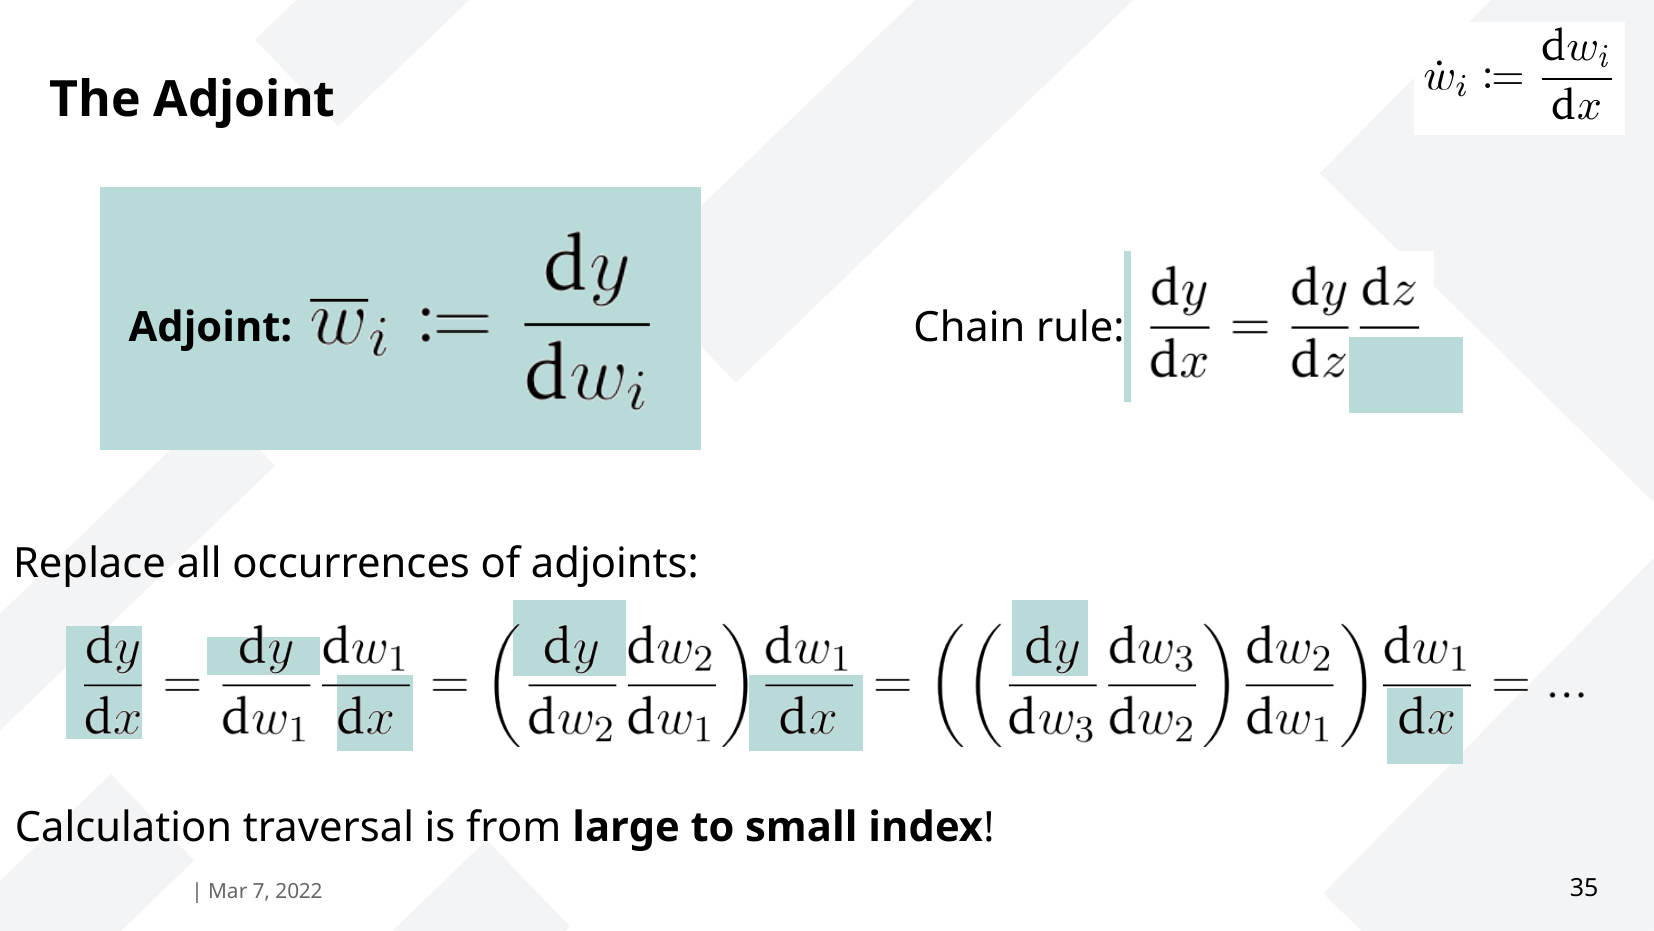

# The Adjoint
Adjoint:
Chain rule:
Replace all occurrences of adjoints:
Calculation traversal is from large to small index!